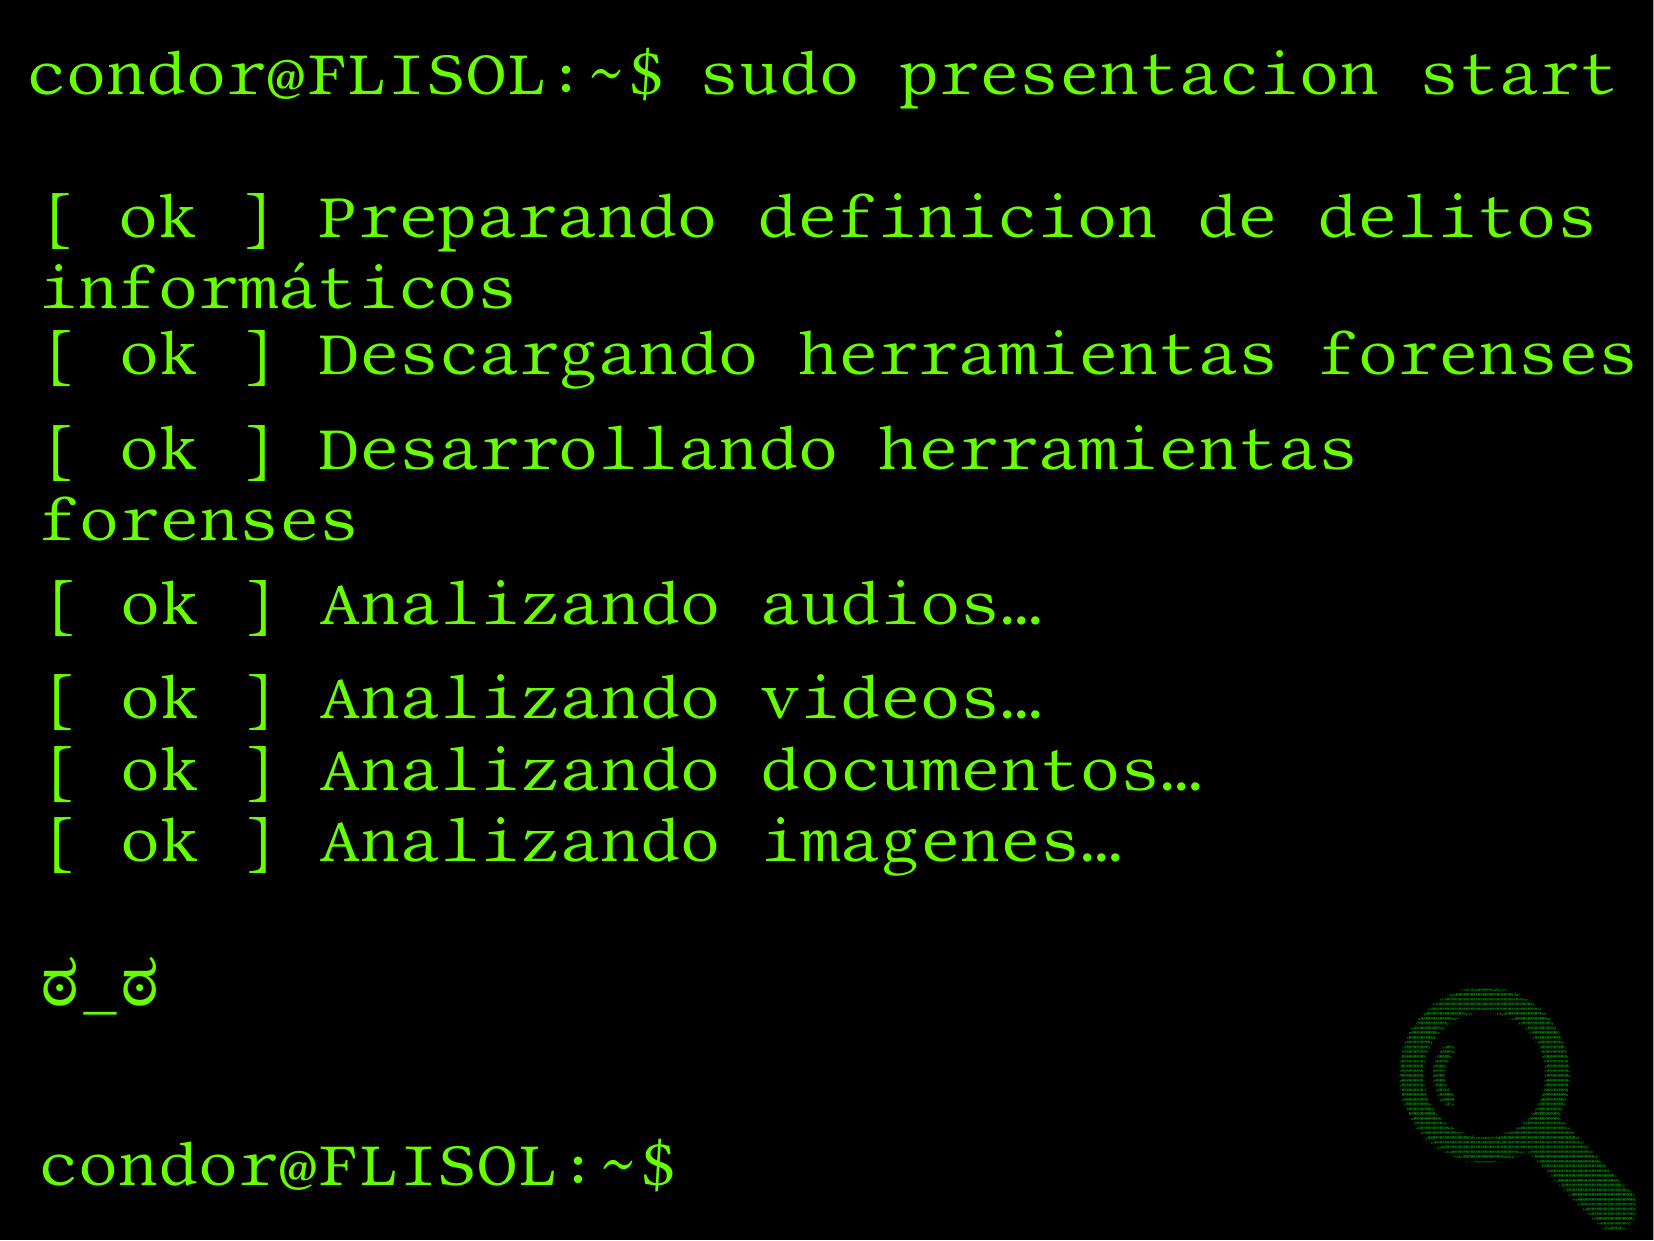

condor@FLISOL:~$
sudo presentacion start
[ ok ] Preparando definicion de delitos informáticos
[ ok ] Descargando herramientas forenses
[ ok ] Desarrollando herramientas forenses
[ ok ] Analizando audios…
[ ok ] Analizando videos…
[ ok ] Analizando documentos…
[ ok ] Analizando imagenes…
ಠ_ಠ
condor@FLISOL:~$